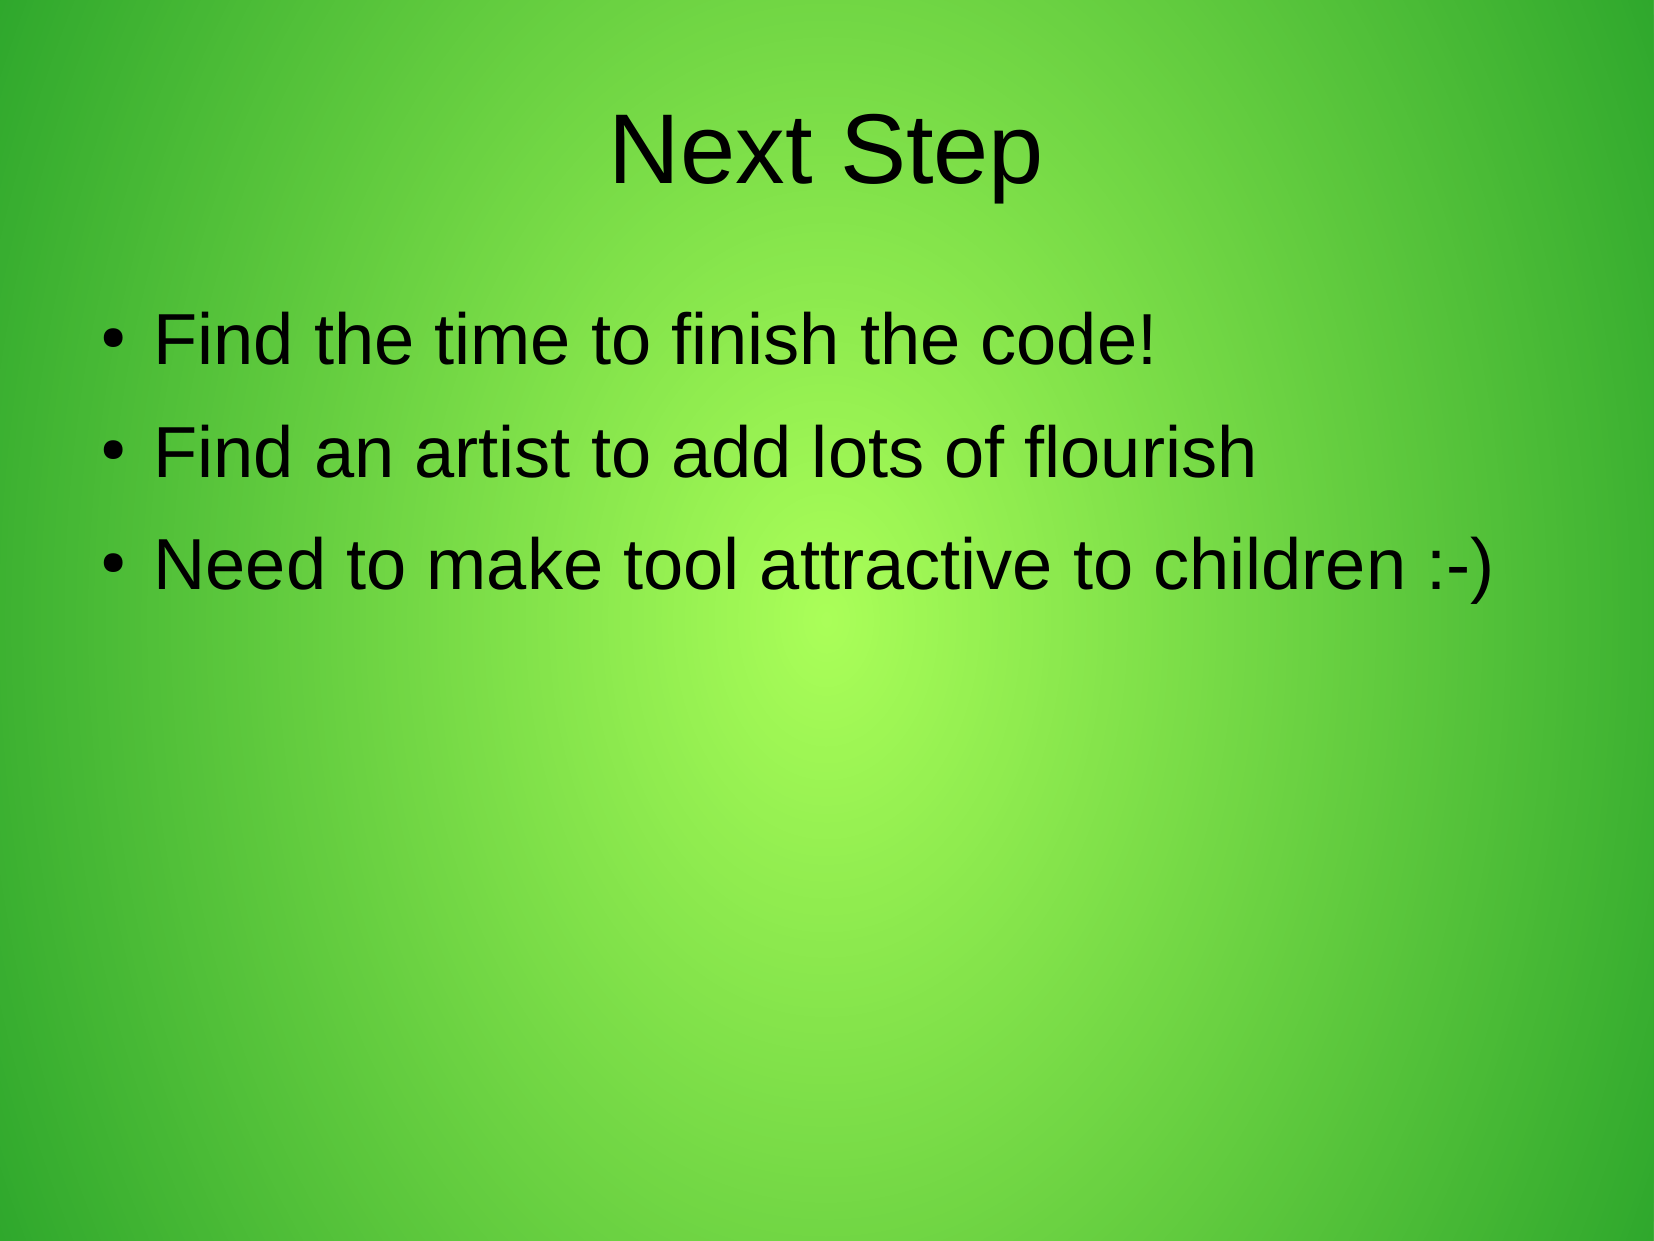

# Next Step
Find the time to finish the code!
Find an artist to add lots of flourish
Need to make tool attractive to children :-)